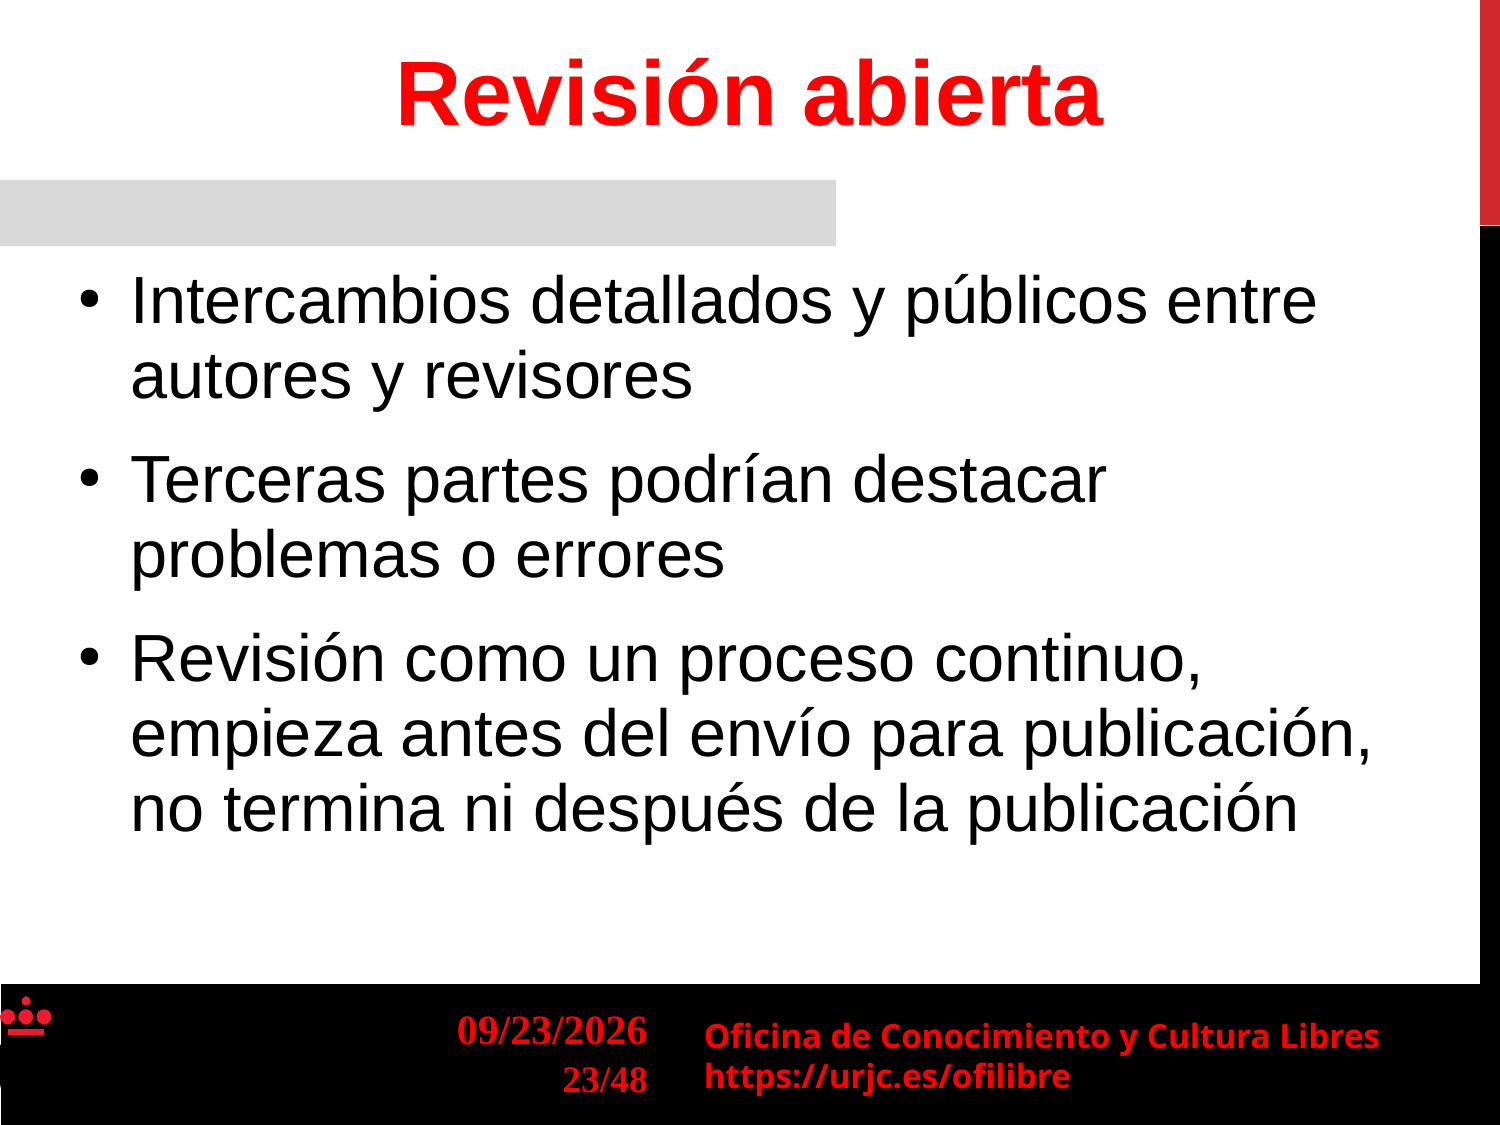

# Revisión abierta
Intercambios detallados y públicos entre autores y revisores
Terceras partes podrían destacar problemas o errores
Revisión como un proceso continuo, empieza antes del envío para publicación, no termina ni después de la publicación